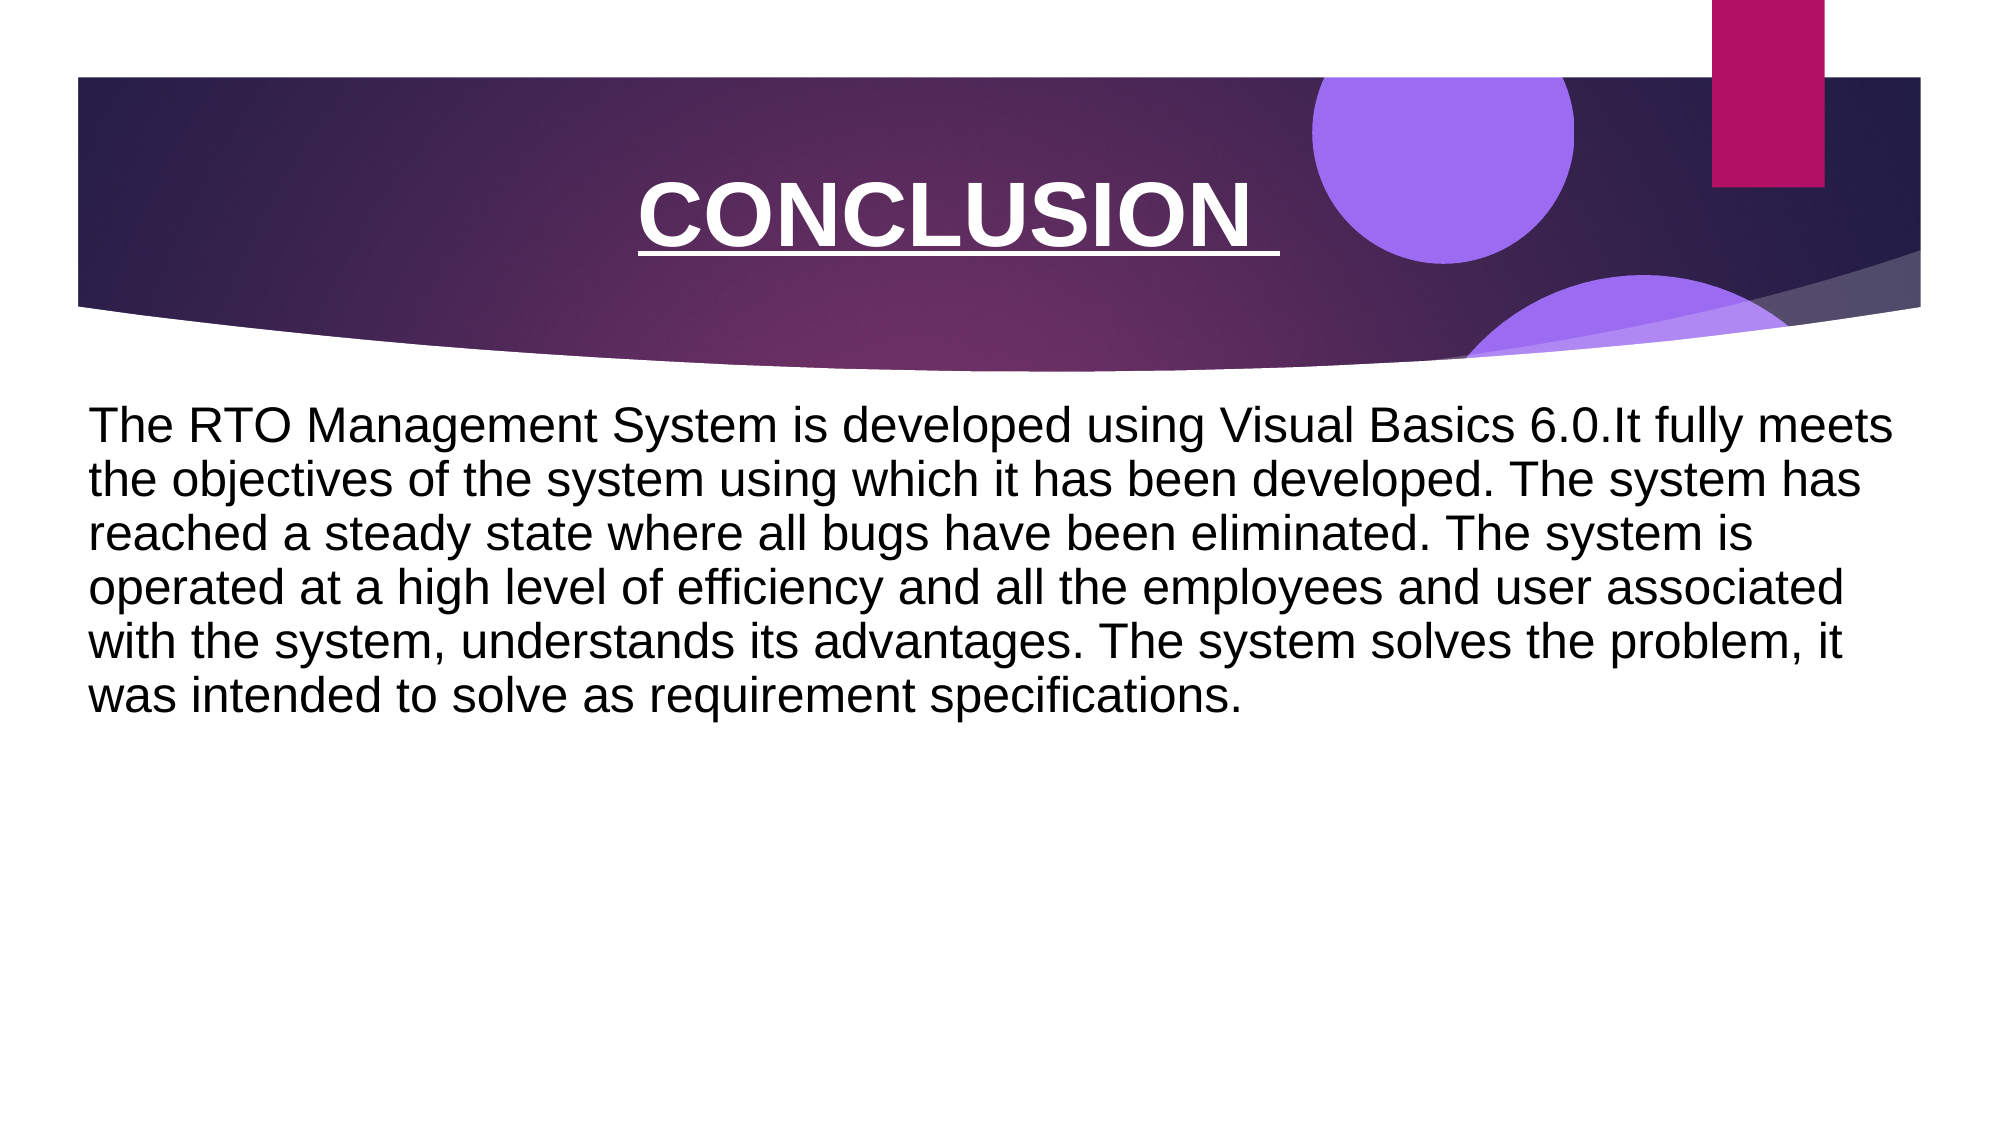

# CONCLUSION
The RTO Management System is developed using Visual Basics 6.0.It fully meets the objectives of the system using which it has been developed. The system has reached a steady state where all bugs have been eliminated. The system is operated at a high level of efficiency and all the employees and user associated with the system, understands its advantages. The system solves the problem, it was intended to solve as requirement specifications.